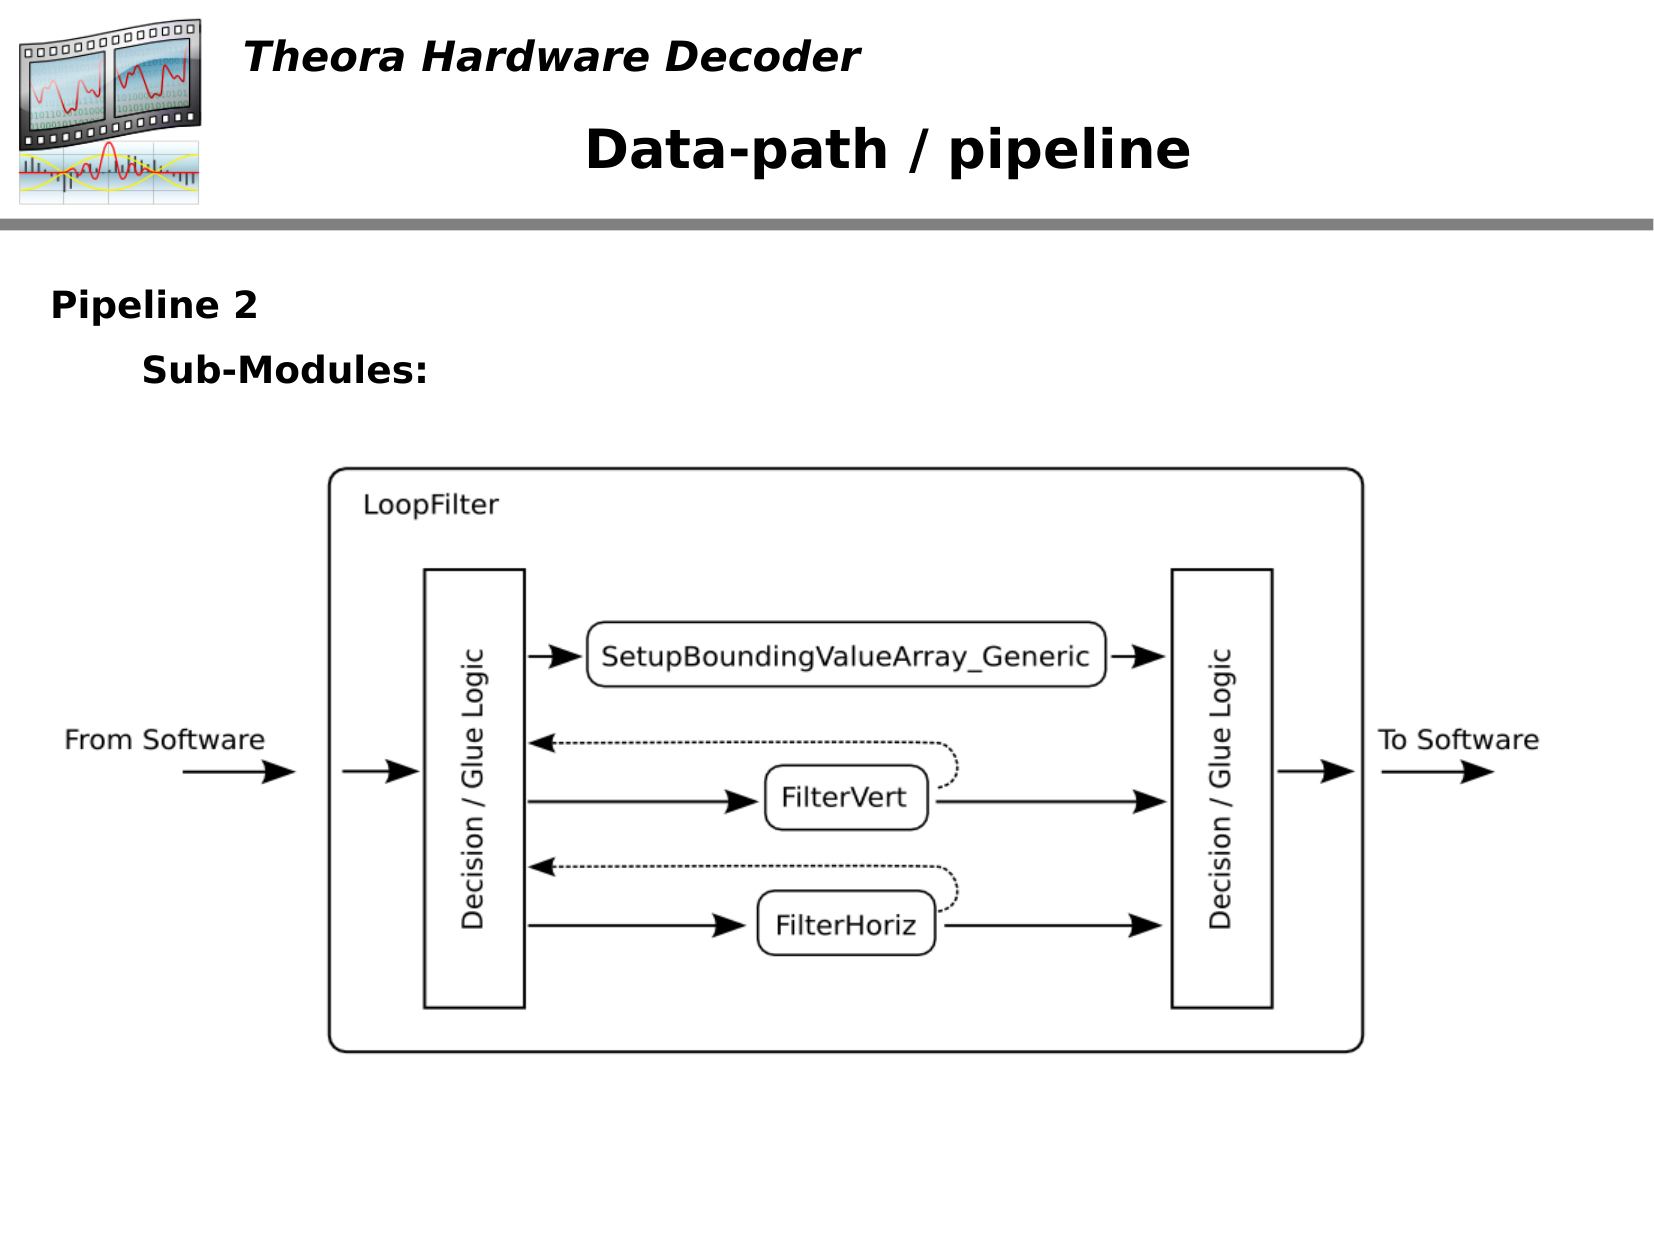

Theora Hardware Decoder
Data-path / pipeline
Pipeline 2
 Sub-Modules: